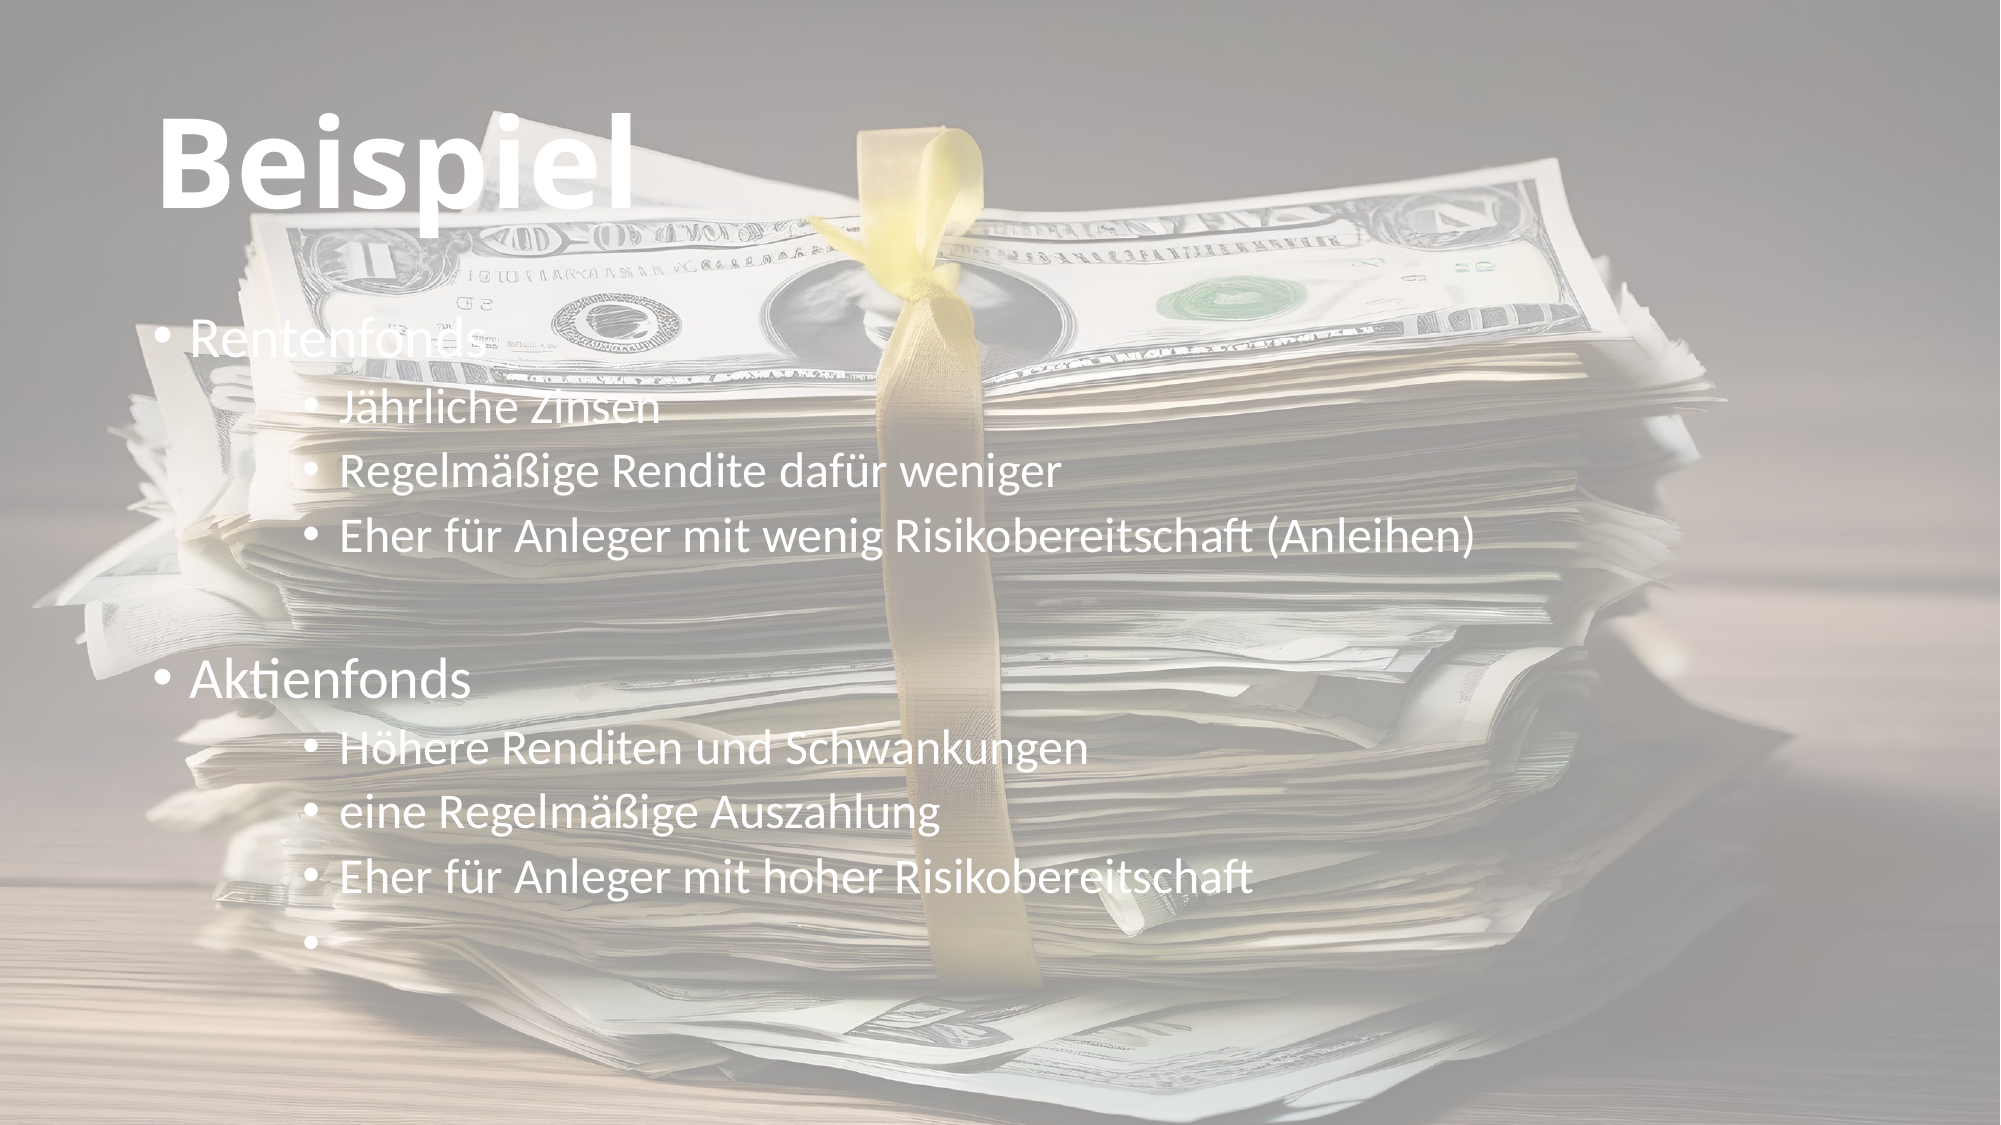

# Beispiel
Rentenfonds
Jährliche Zinsen
Regelmäßige Rendite dafür weniger
Eher für Anleger mit wenig Risikobereitschaft (Anleihen)
Aktienfonds
Höhere Renditen und Schwankungen
eine Regelmäßige Auszahlung
Eher für Anleger mit hoher Risikobereitschaft